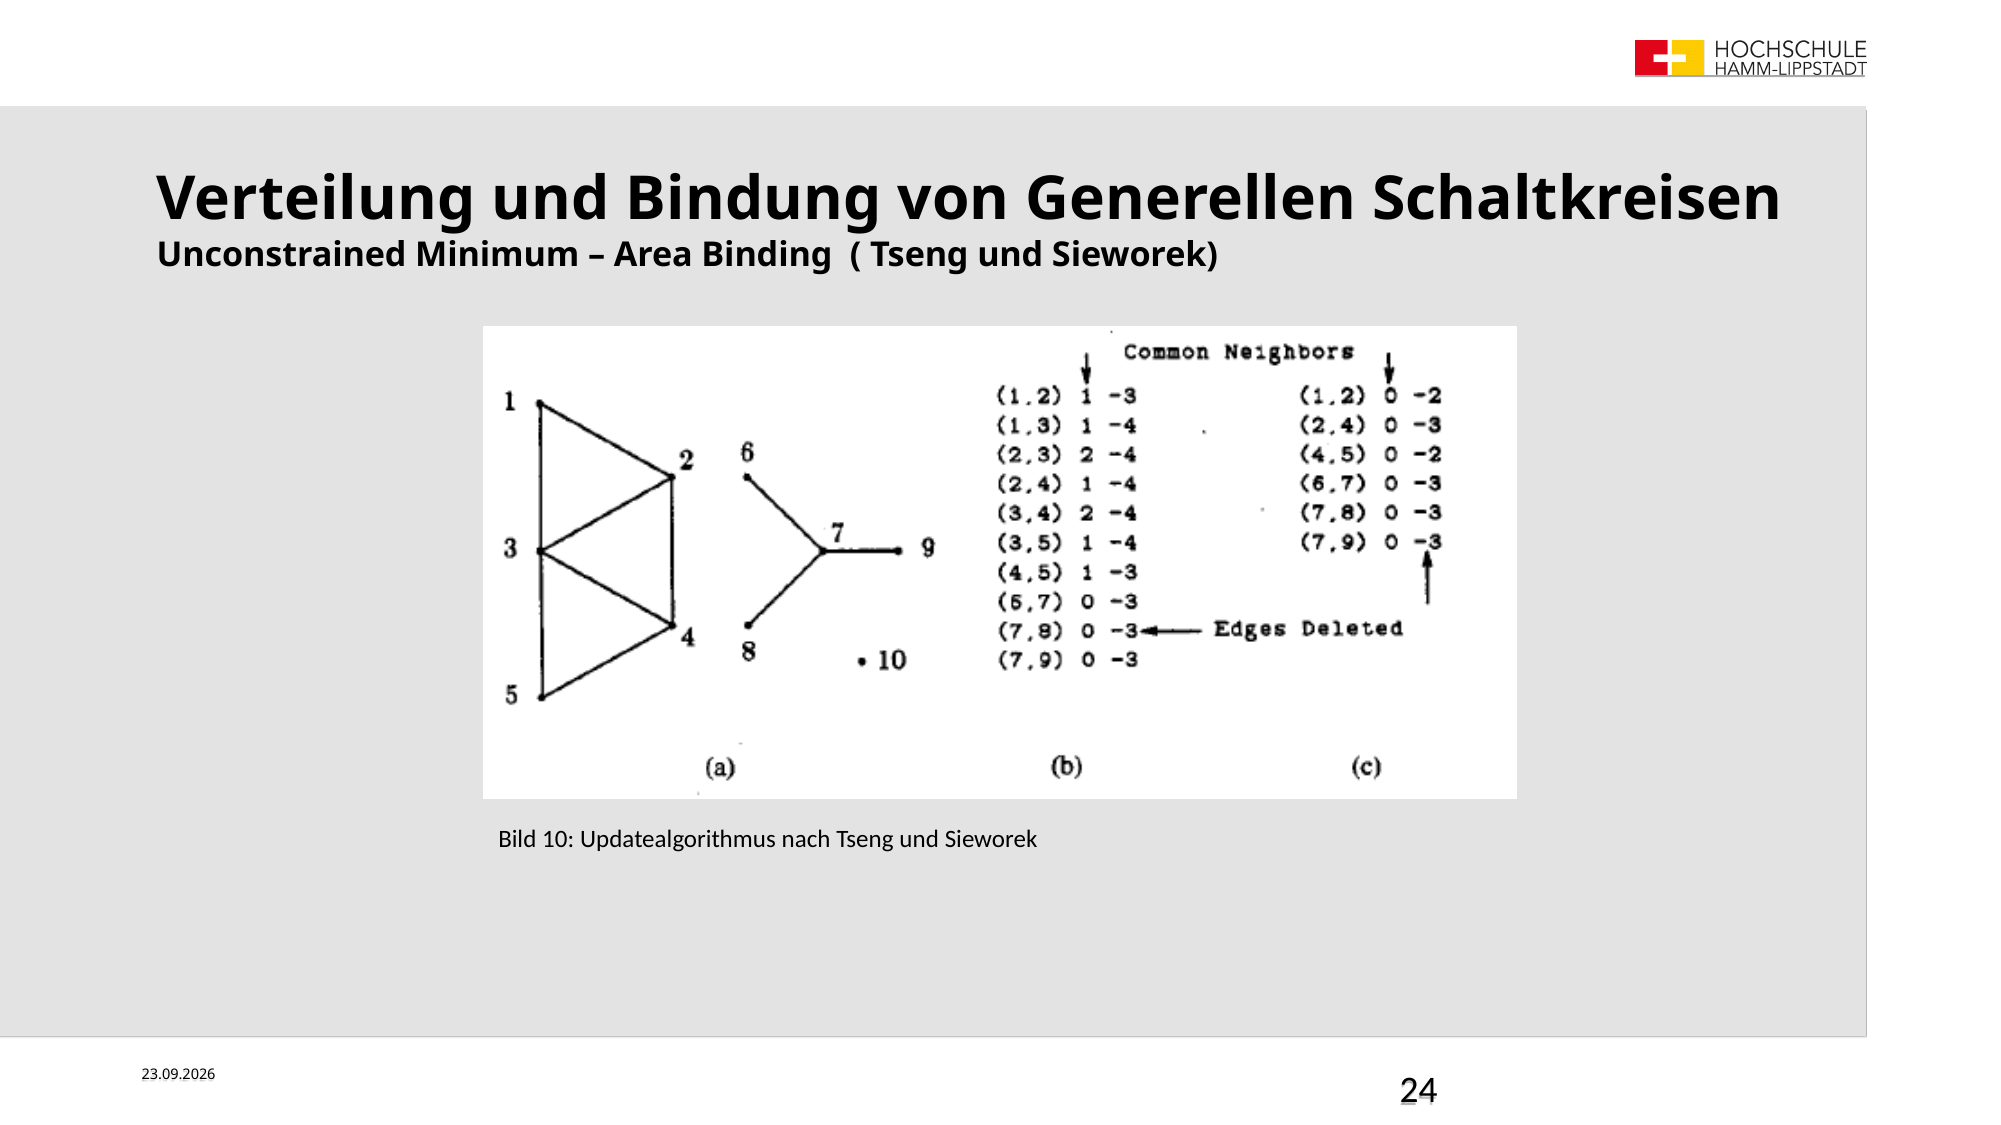

# Verteilung und Bindung von Generellen Schaltkreisen Unconstrained Minimum – Area Binding ( Tseng und Sieworek)
Bild 10: Updatealgorithmus nach Tseng und Sieworek